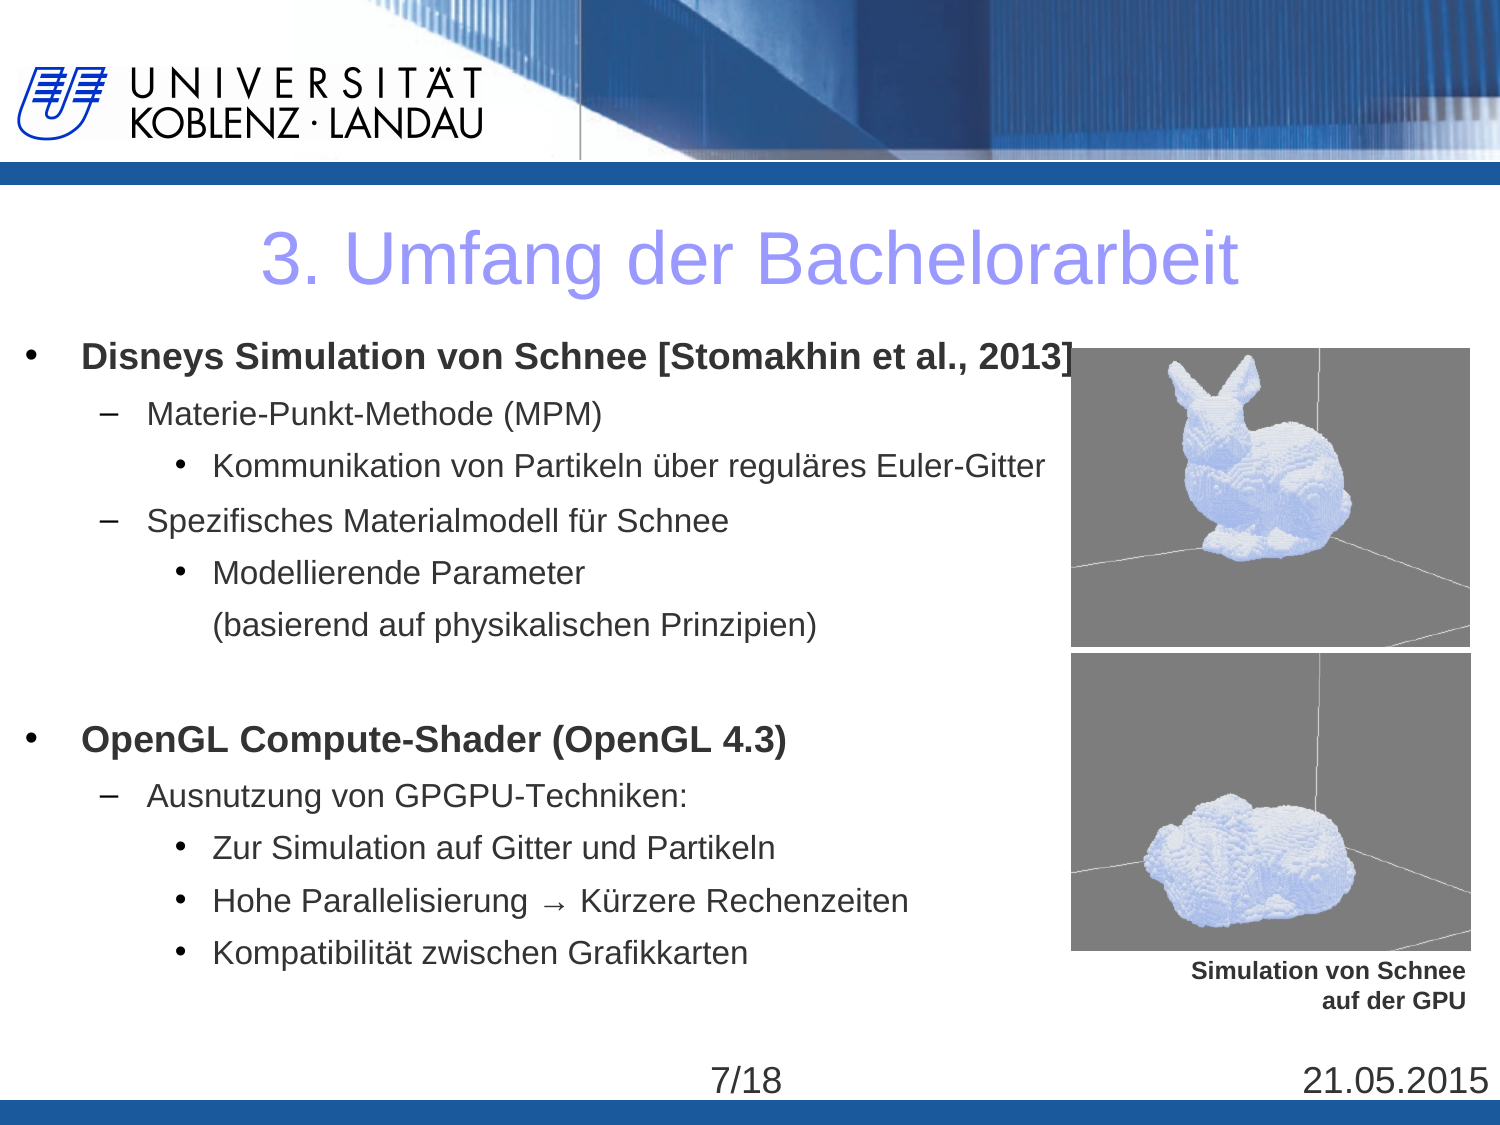

# 3. Umfang der Bachelorarbeit
Disneys Simulation von Schnee [Stomakhin et al., 2013]
Materie-Punkt-Methode (MPM)
Kommunikation von Partikeln über reguläres Euler-Gitter
Spezifisches Materialmodell für Schnee
Modellierende Parameter
(basierend auf physikalischen Prinzipien)
OpenGL Compute-Shader (OpenGL 4.3)
Ausnutzung von GPGPU-Techniken:
Zur Simulation auf Gitter und Partikeln
Hohe Parallelisierung → Kürzere Rechenzeiten
Kompatibilität zwischen Grafikkarten
Simulation von Schnee
 auf der GPU
21.05.2015